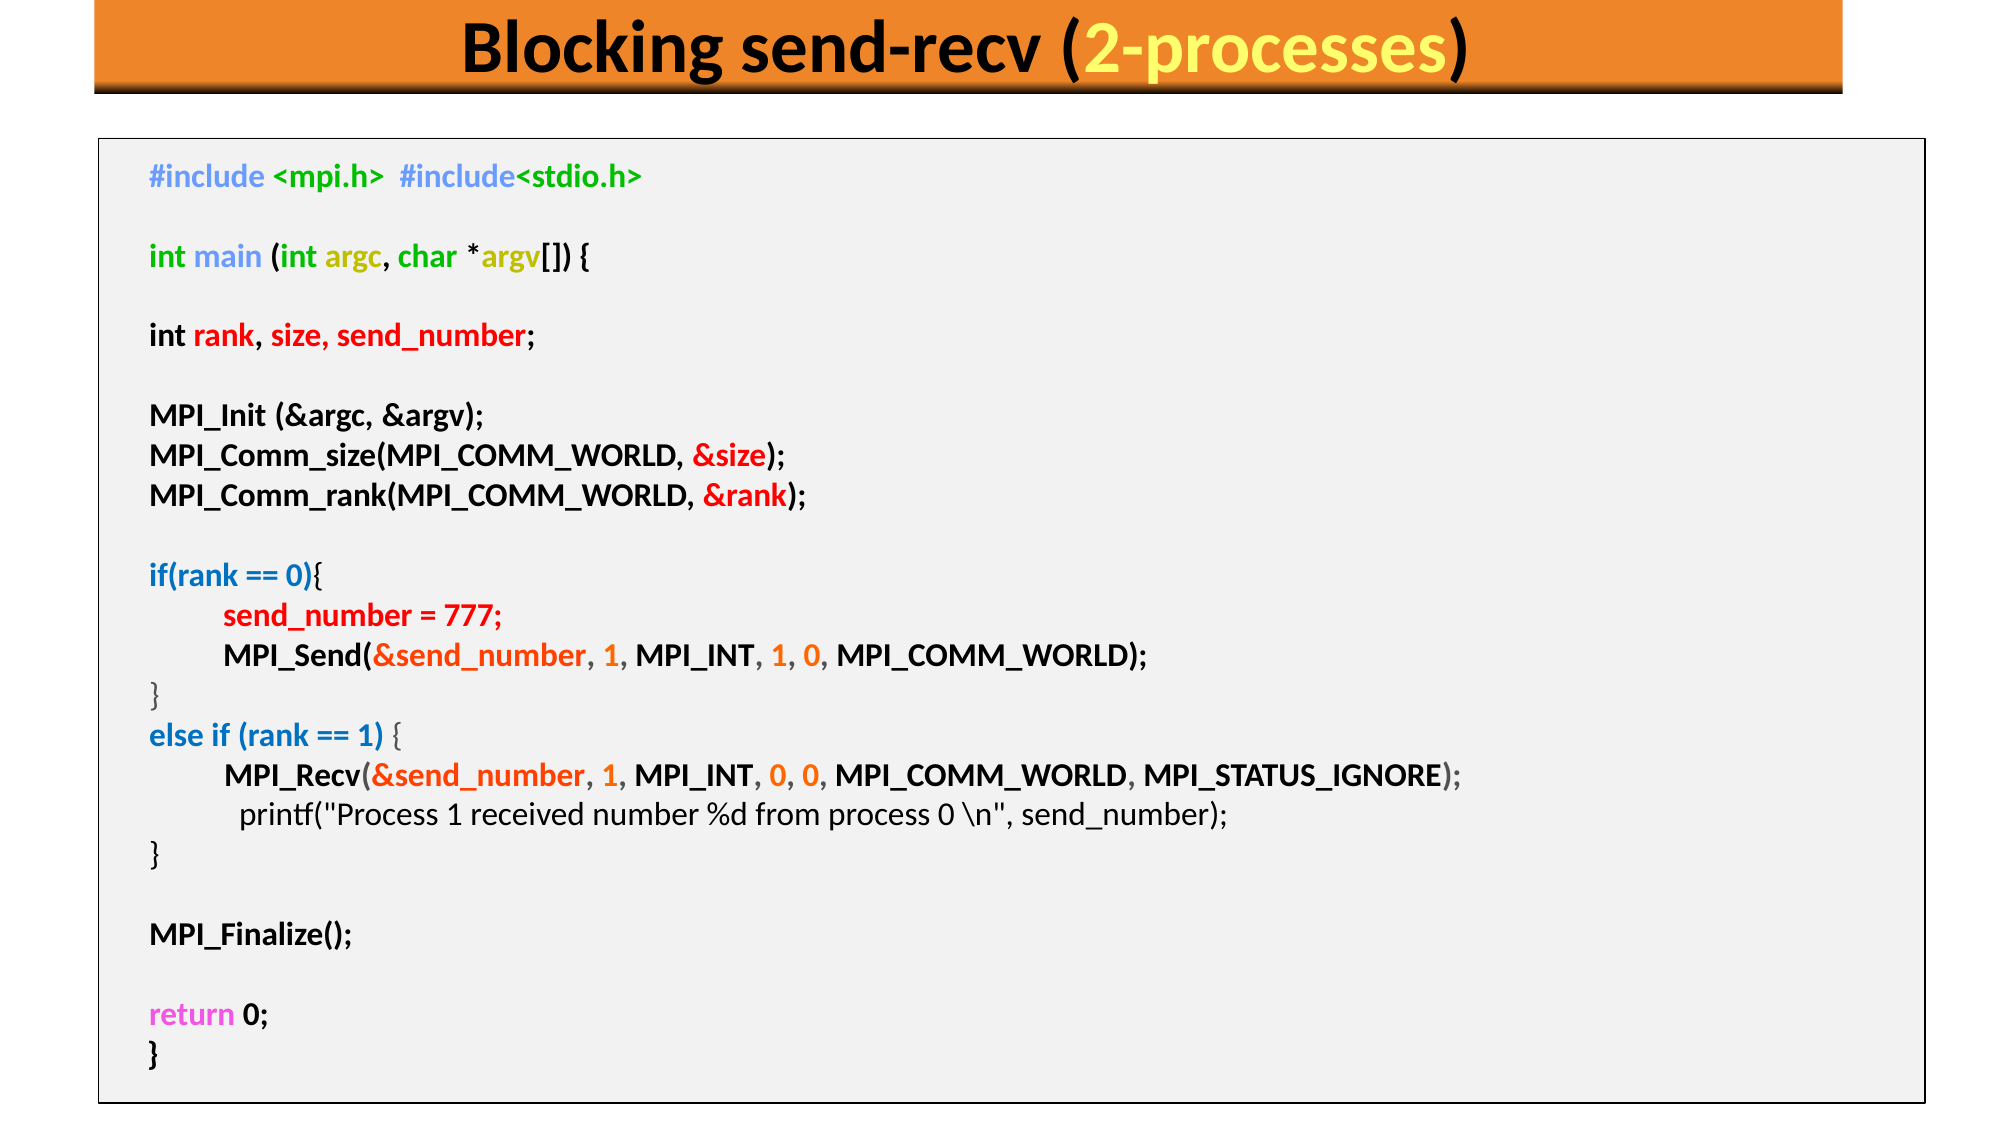

# Blocking send-recv (2-processes)
#include <mpi.h> #include<stdio.h>
int main (int argc, char *argv[]) {
int rank, size, send_number;
MPI_Init (&argc, &argv);
MPI_Comm_size(MPI_COMM_WORLD, &size);
MPI_Comm_rank(MPI_COMM_WORLD, &rank);
if(rank == 0){
 send_number = 777;
 MPI_Send(&send_number, 1, MPI_INT, 1, 0, MPI_COMM_WORLD);
}
else if (rank == 1) {
 MPI_Recv(&send_number, 1, MPI_INT, 0, 0, MPI_COMM_WORLD, MPI_STATUS_IGNORE);
 printf("Process 1 received number %d from process 0 \n", send_number);
}
MPI_Finalize();
return 0;
}